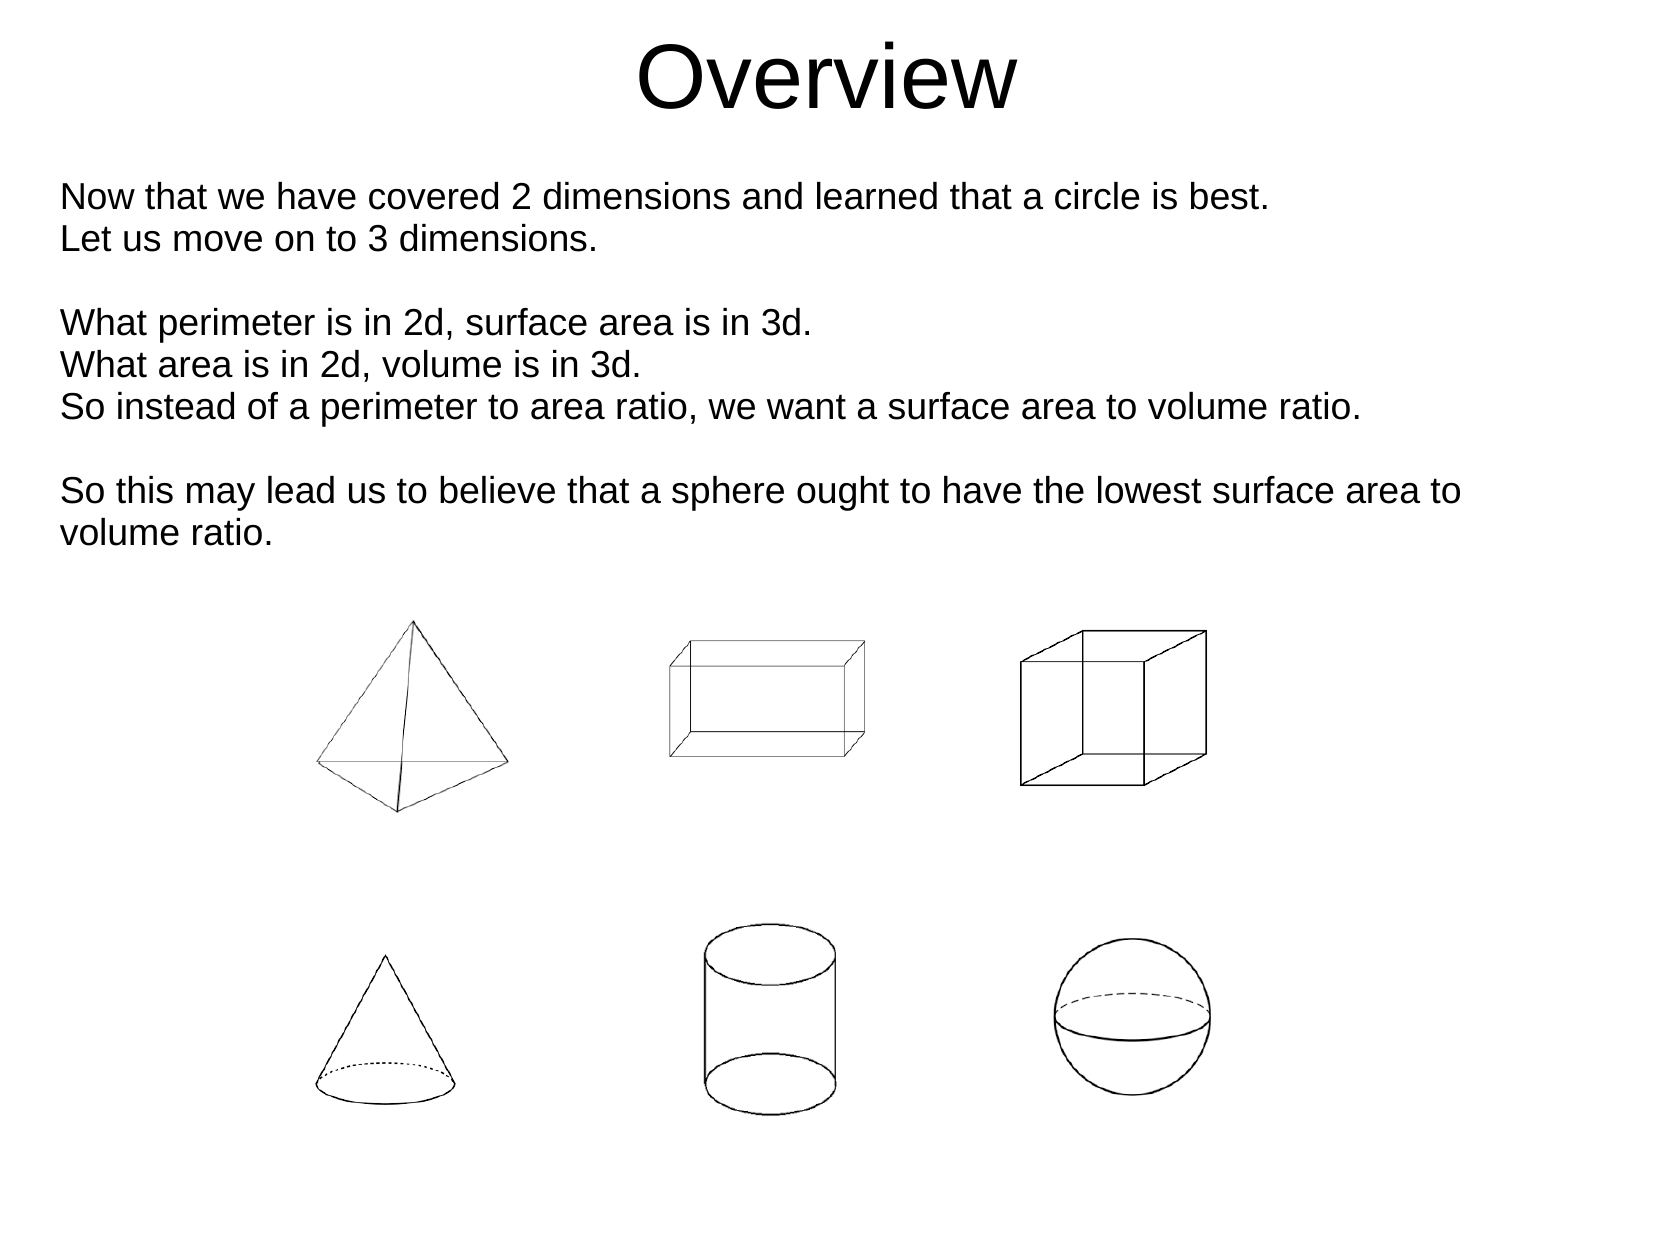

# Overview
Now that we have covered 2 dimensions and learned that a circle is best.
Let us move on to 3 dimensions.
What perimeter is in 2d, surface area is in 3d.
What area is in 2d, volume is in 3d.
So instead of a perimeter to area ratio, we want a surface area to volume ratio.
So this may lead us to believe that a sphere ought to have the lowest surface area to volume ratio.